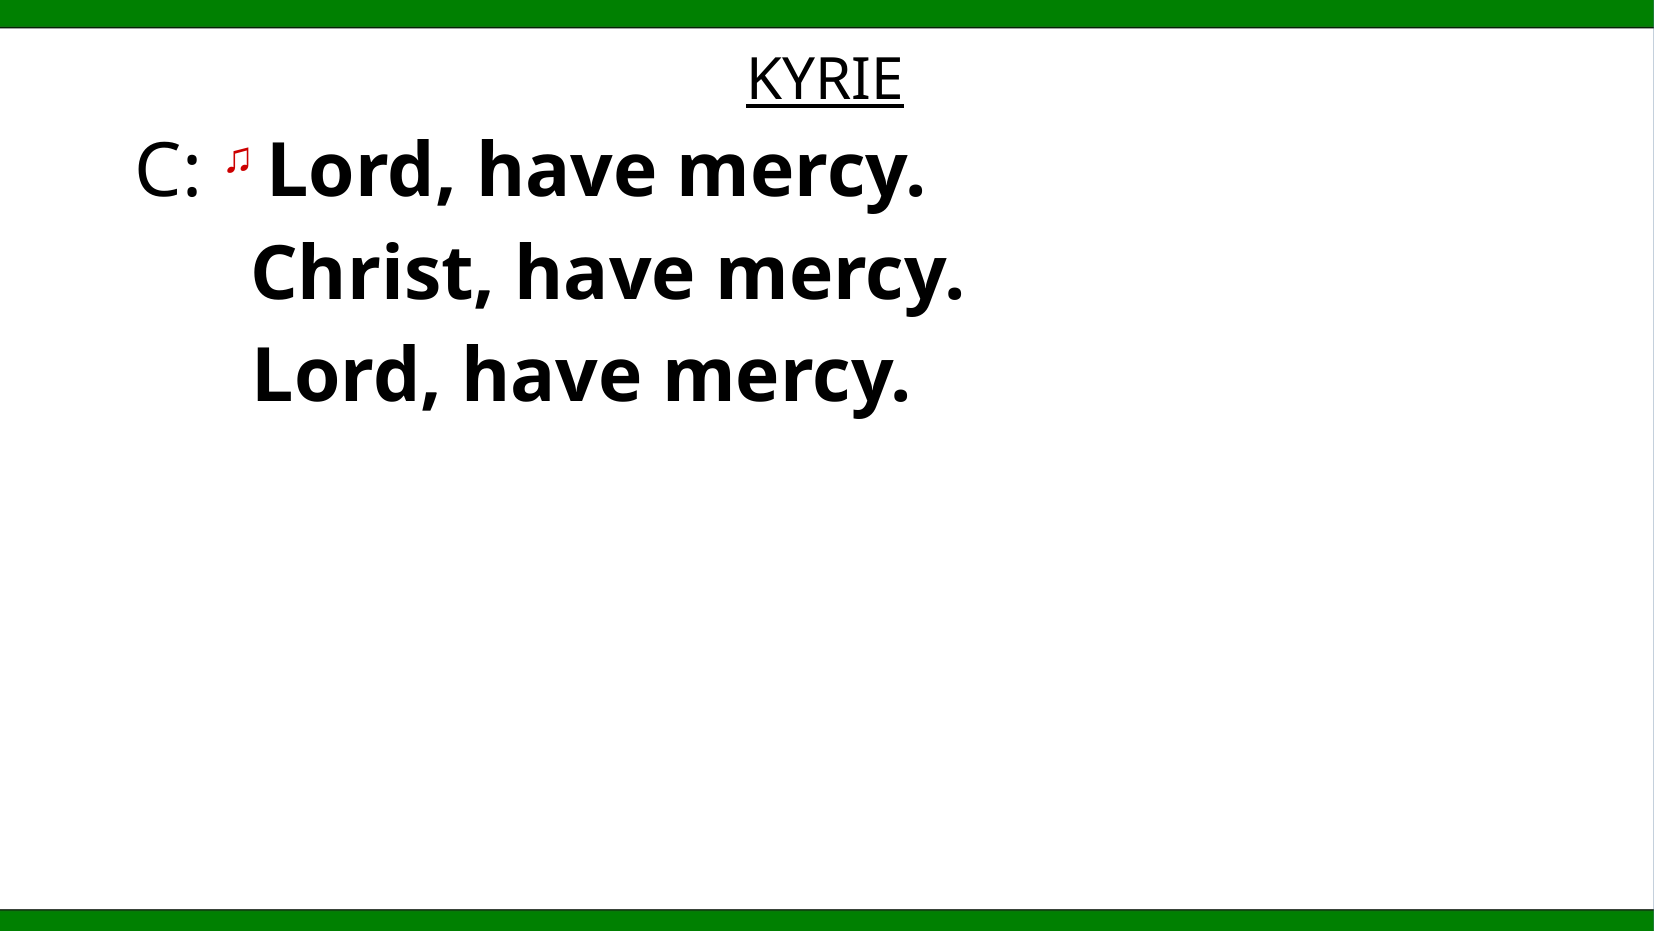

KYRIE
C: ♫ Lord, have mercy.
 Christ, have mercy.
 Lord, have mercy.